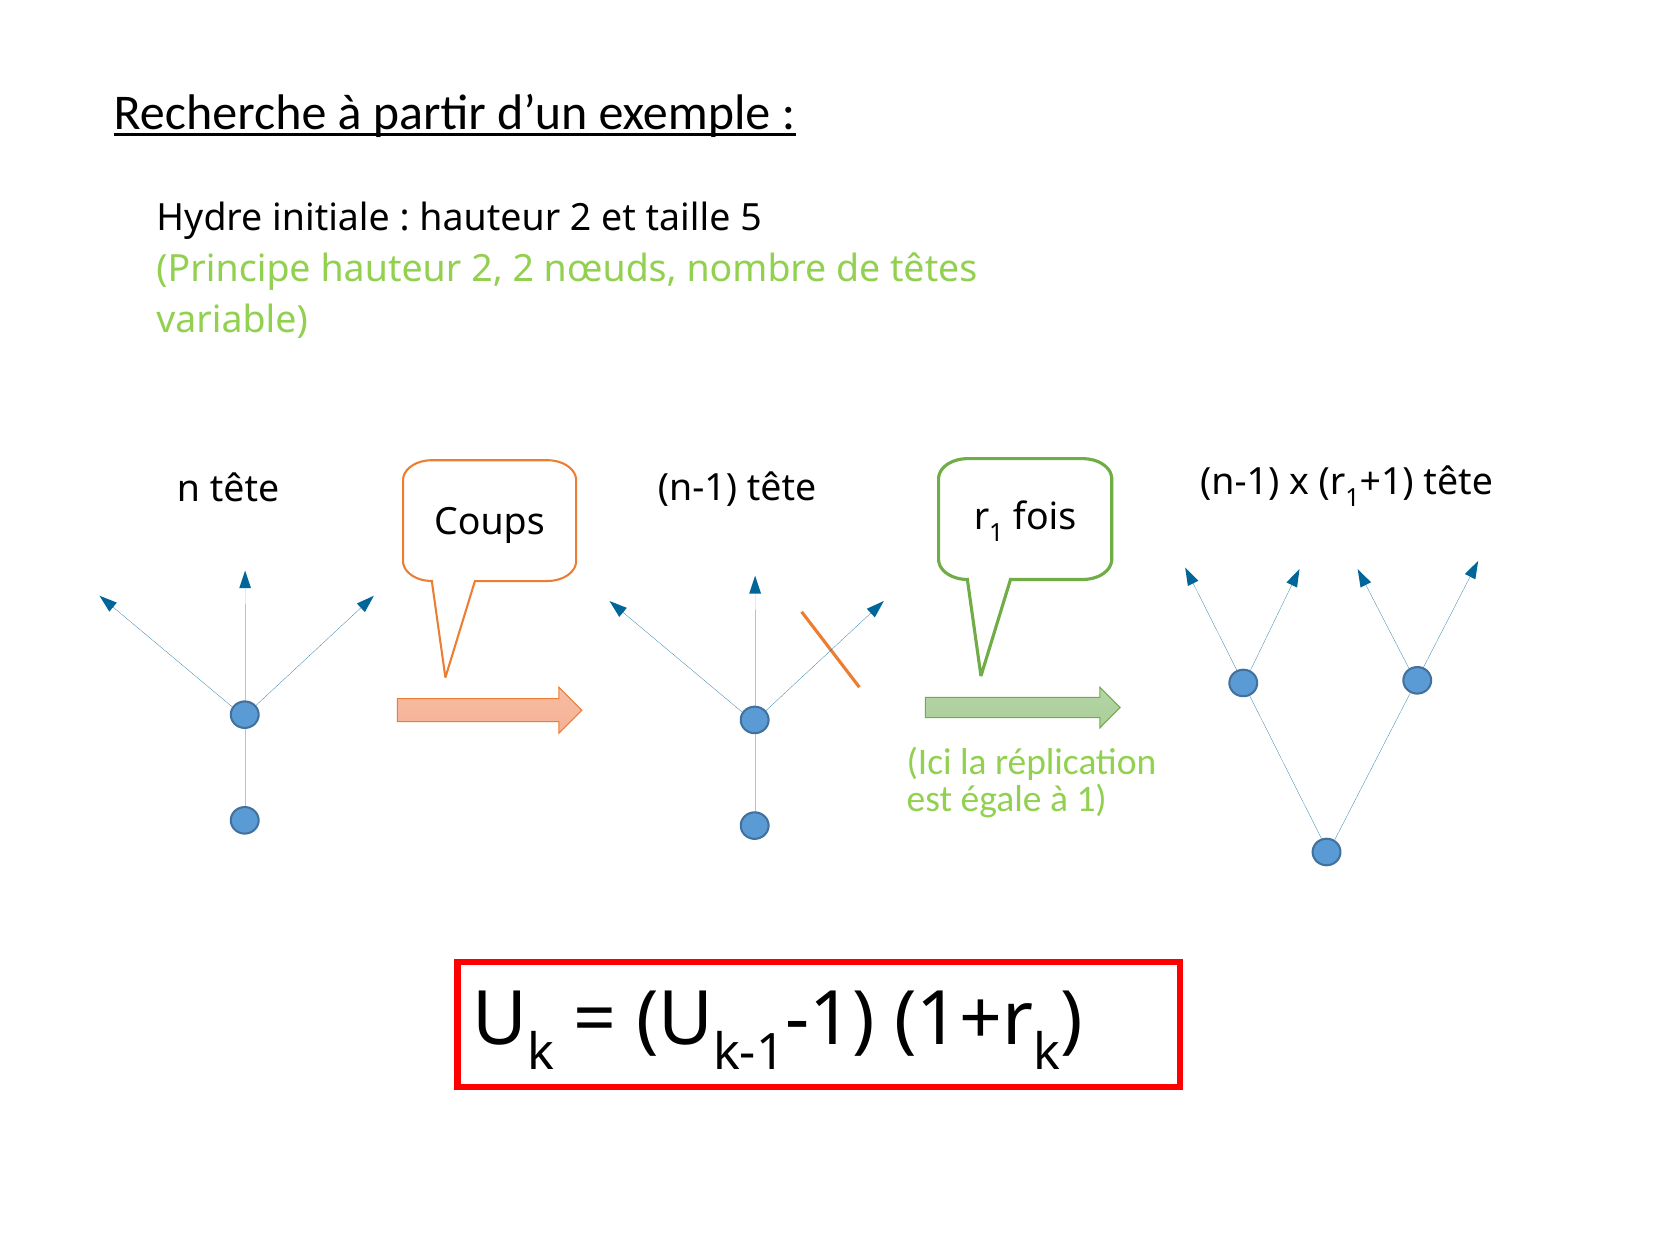

Recherche à partir d’un exemple :
Hydre initiale : hauteur 2 et taille 5
(Principe hauteur 2, 2 nœuds, nombre de têtes variable)
(n-1) x (r1+1) tête
(n-1) tête
n tête
r1 fois
Coups
(Ici la réplication est égale à 1)
Uk = (Uk-1-1) (1+rk)